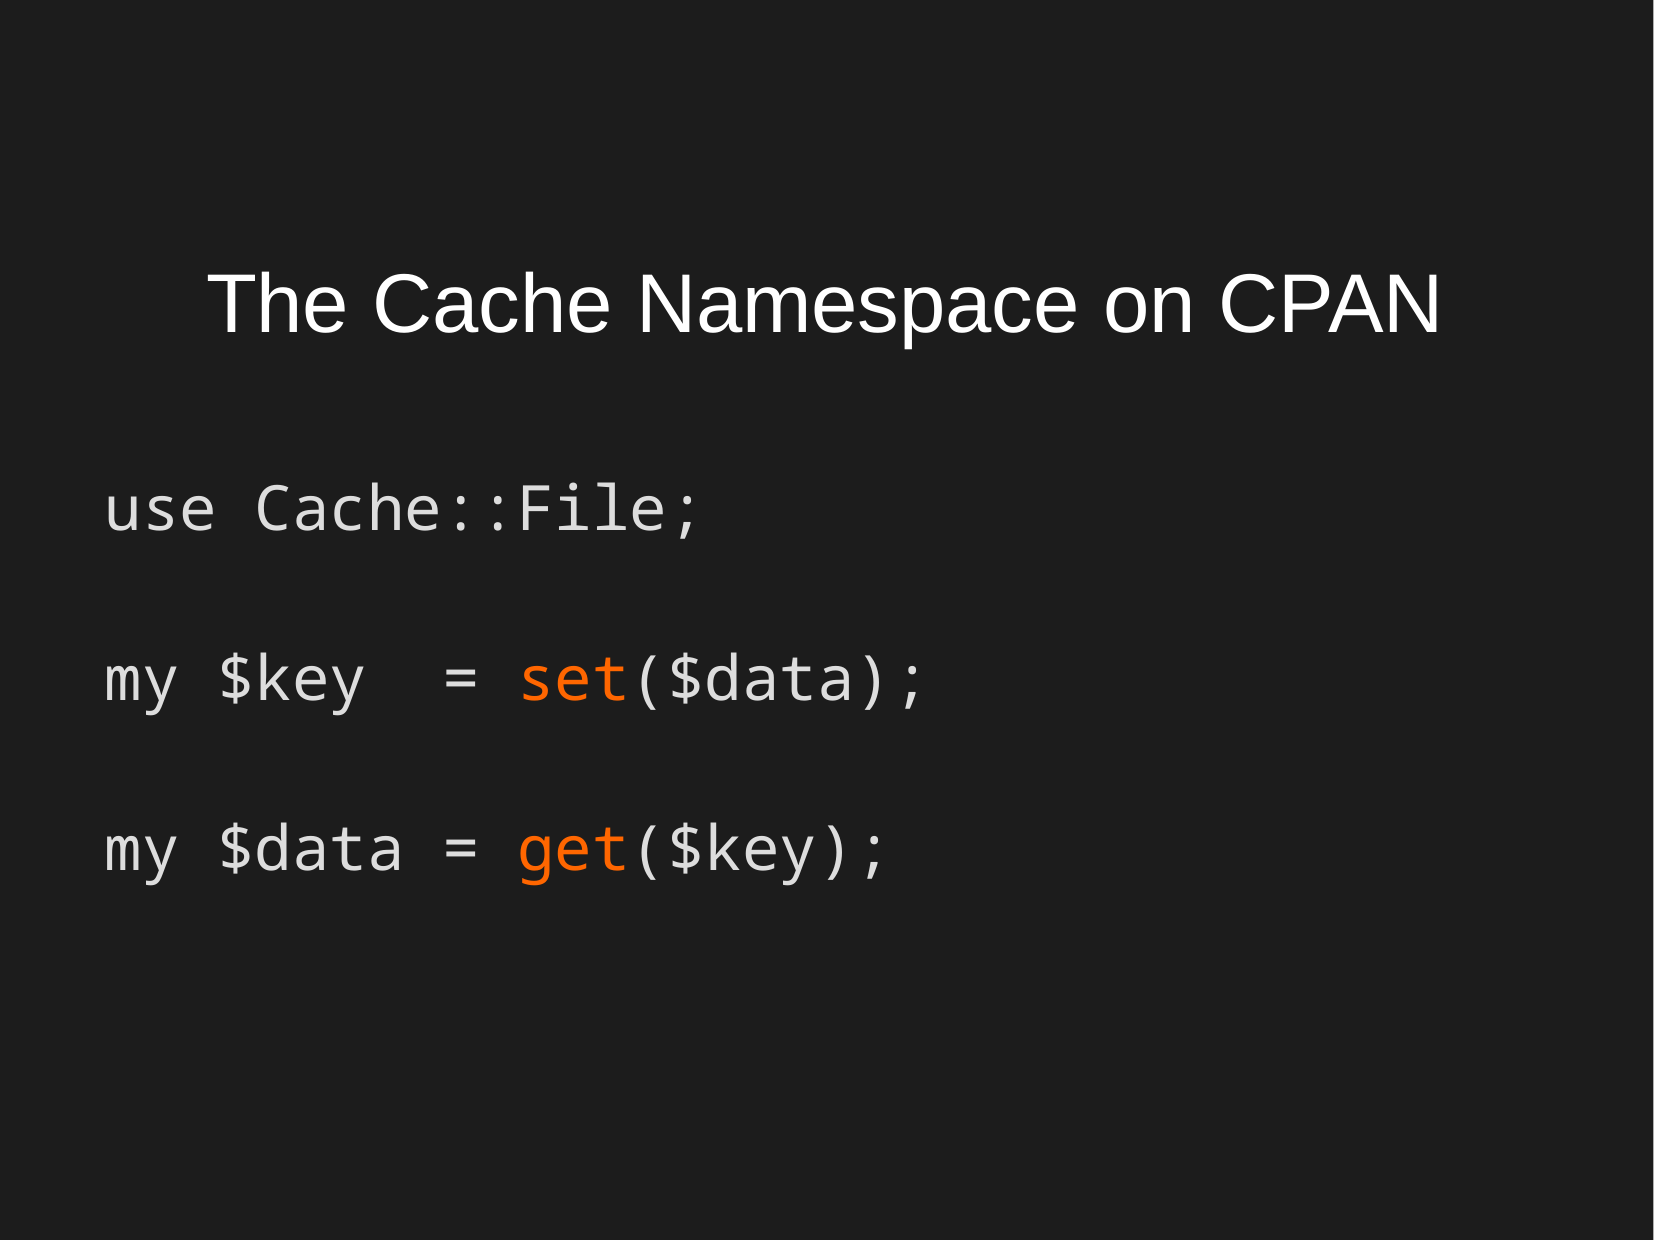

The Cache Namespace on CPAN
use Cache::File;
my $key = set($data);
my $data = get($key);